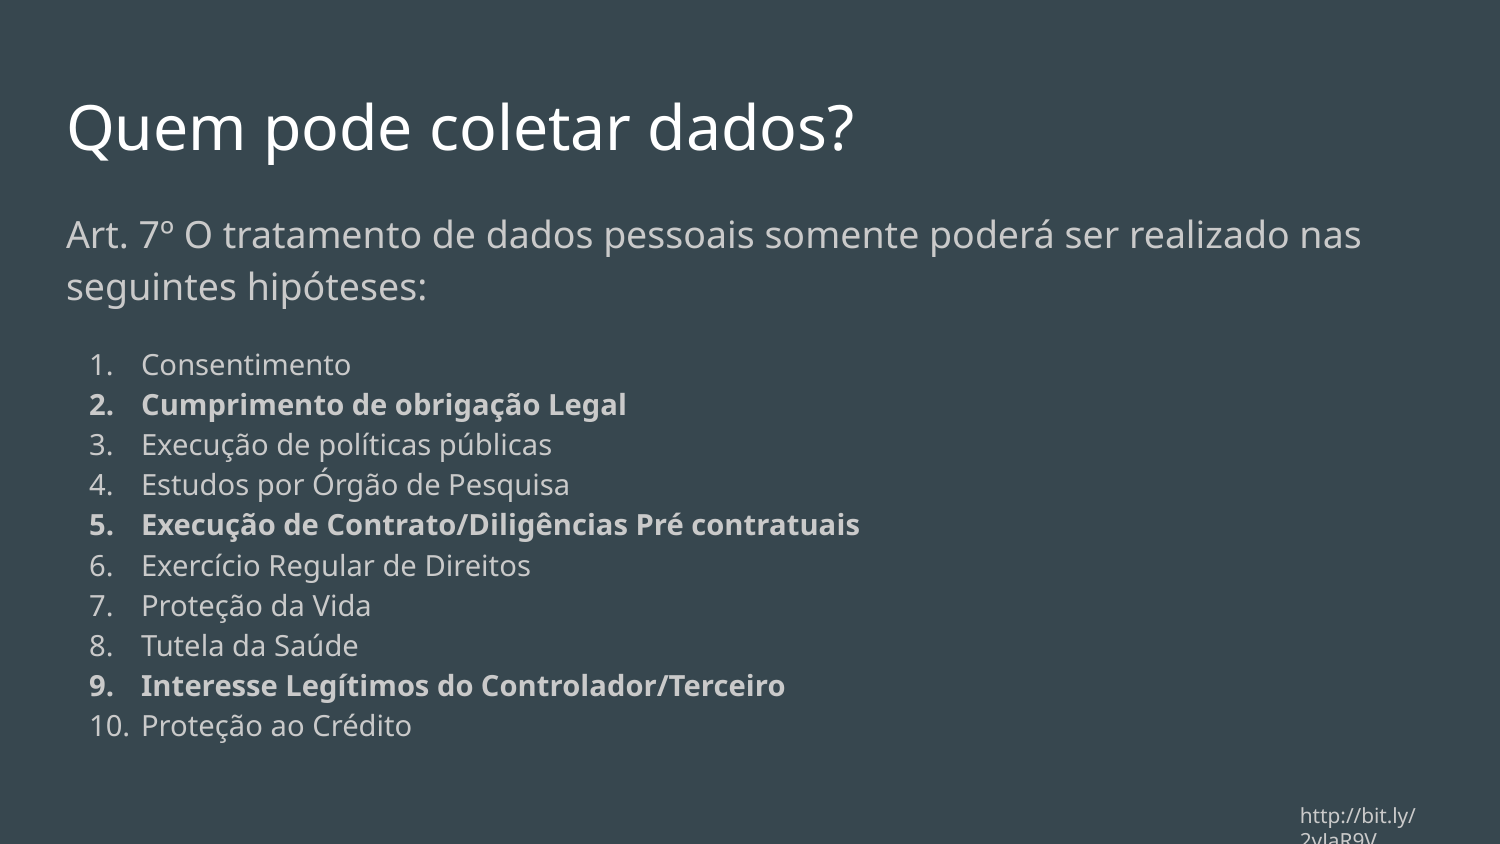

# Quem pode coletar dados?
Art. 7º O tratamento de dados pessoais somente poderá ser realizado nas seguintes hipóteses:
Consentimento
Cumprimento de obrigação Legal
Execução de políticas públicas
Estudos por Órgão de Pesquisa
Execução de Contrato/Diligências Pré contratuais
Exercício Regular de Direitos
Proteção da Vida
Tutela da Saúde
Interesse Legítimos do Controlador/Terceiro
Proteção ao Crédito
http://bit.ly/2yJaR9V